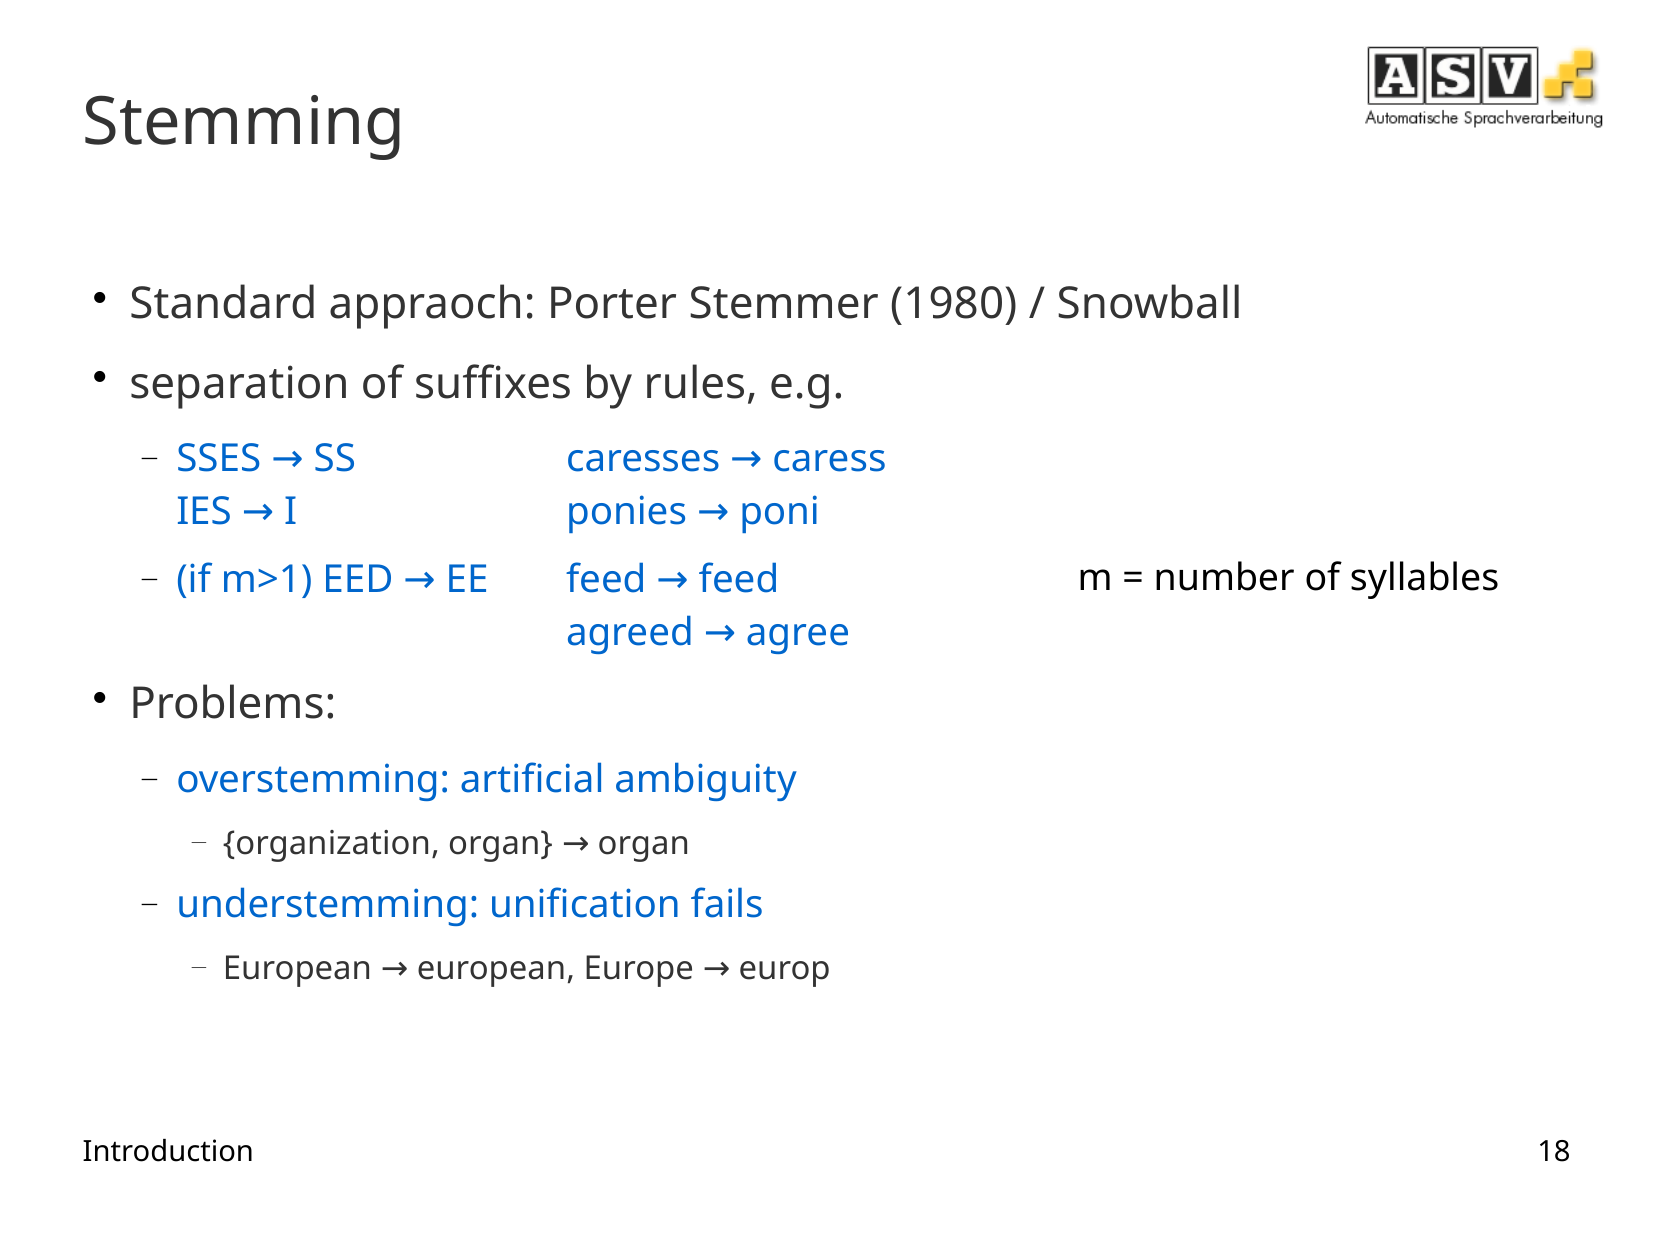

# Stemming
Standard appraoch: Porter Stemmer (1980) / Snowball
separation of suffixes by rules, e.g.
SSES → SS					caresses → caress
IES → I						ponies → poni
(if m>1) EED → EE		feed → feed
								agreed → agree
Problems:
overstemming: artificial ambiguity
{organization, organ} → organ
understemming: unification fails
European → european, Europe → europ
m = number of syllables
Introduction
18